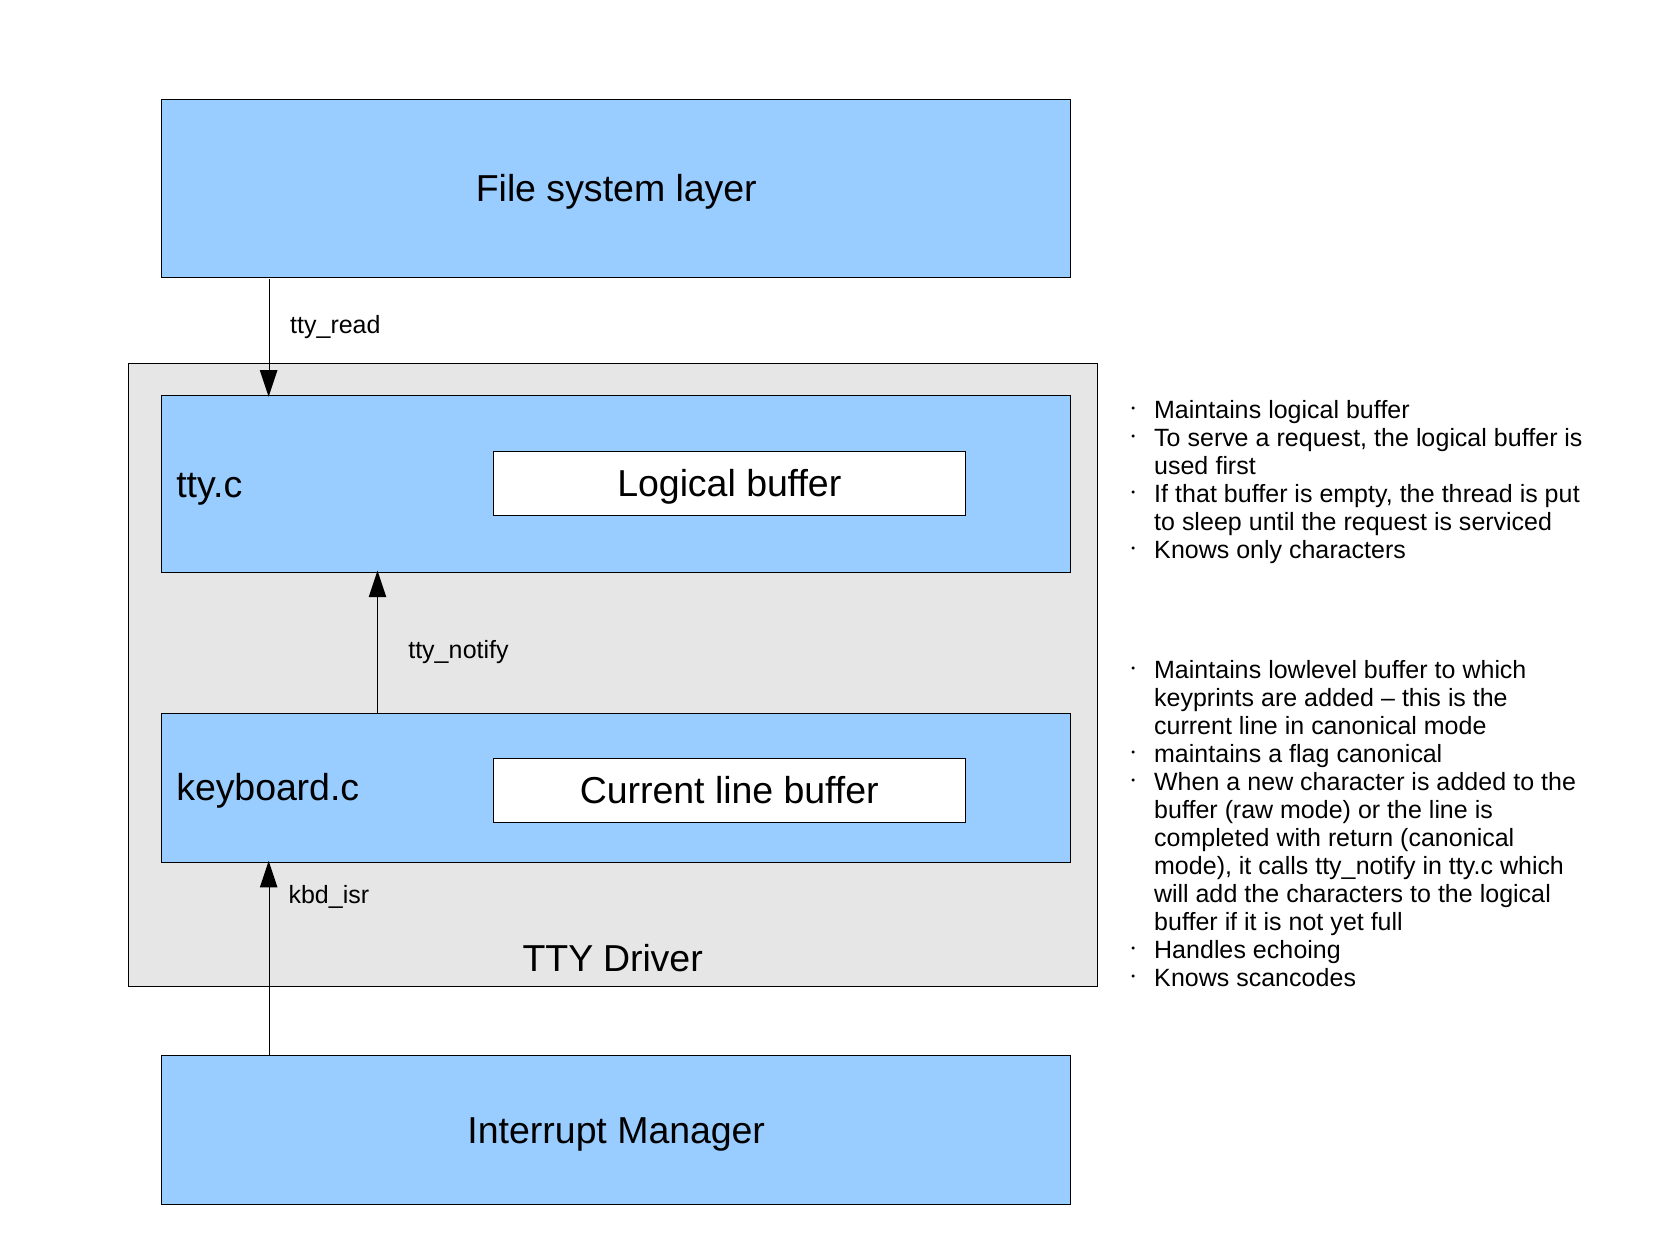

File system layer
tty_read
TTY Driver
Maintains logical buffer
To serve a request, the logical buffer is used first
If that buffer is empty, the thread is put to sleep until the request is serviced
Knows only characters
tty.c
Logical buffer
tty_notify
Maintains lowlevel buffer to which keyprints are added – this is the current line in canonical mode
maintains a flag canonical
When a new character is added to the buffer (raw mode) or the line is completed with return (canonical mode), it calls tty_notify in tty.c which will add the characters to the logical buffer if it is not yet full
Handles echoing
Knows scancodes
keyboard.c
Current line buffer
kbd_isr
Interrupt Manager